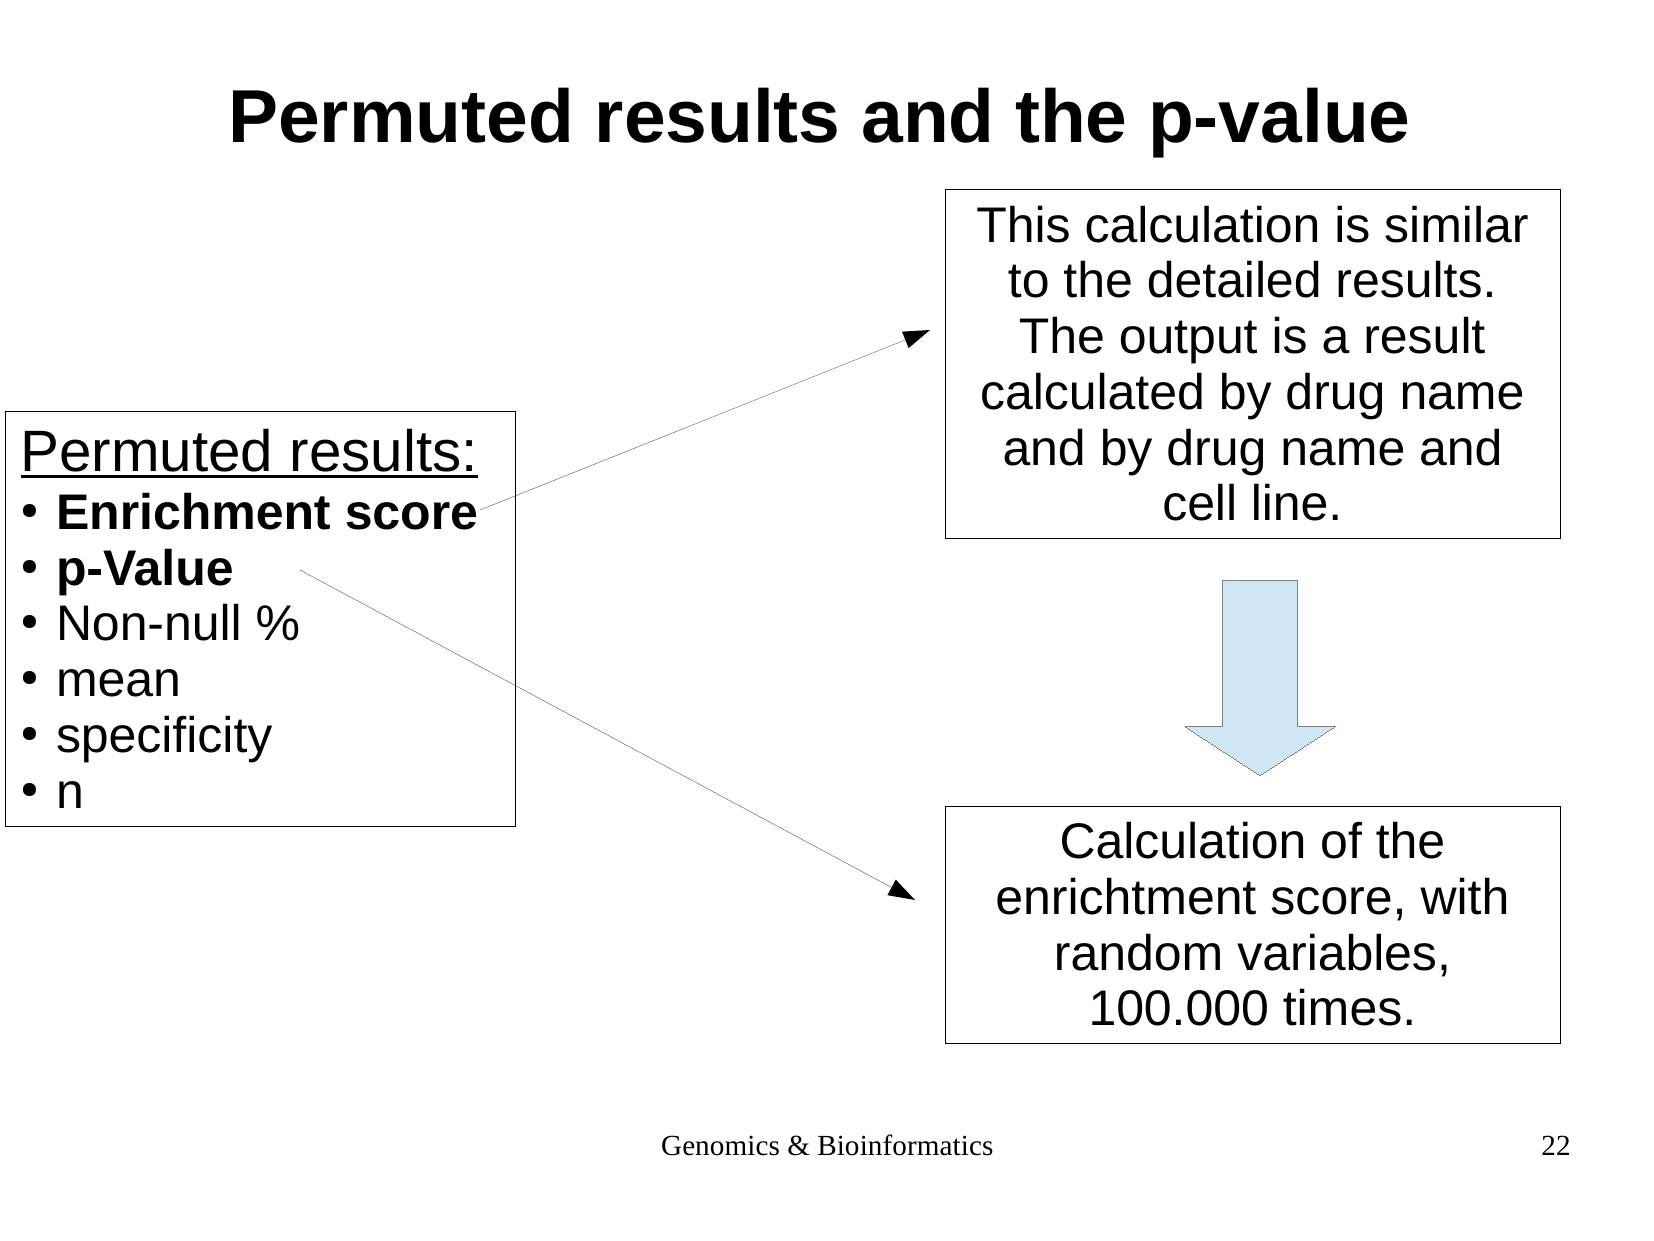

Permuted results and the p-value
This calculation is similar to the detailed results. The output is a result calculated by drug name and by drug name and cell line.
Permuted results:
Enrichment score
p-Value
Non-null %
mean
specificity
n
Calculation of the enrichtment score, with random variables, 100.000 times.
Genomics & Bioinformatics
22